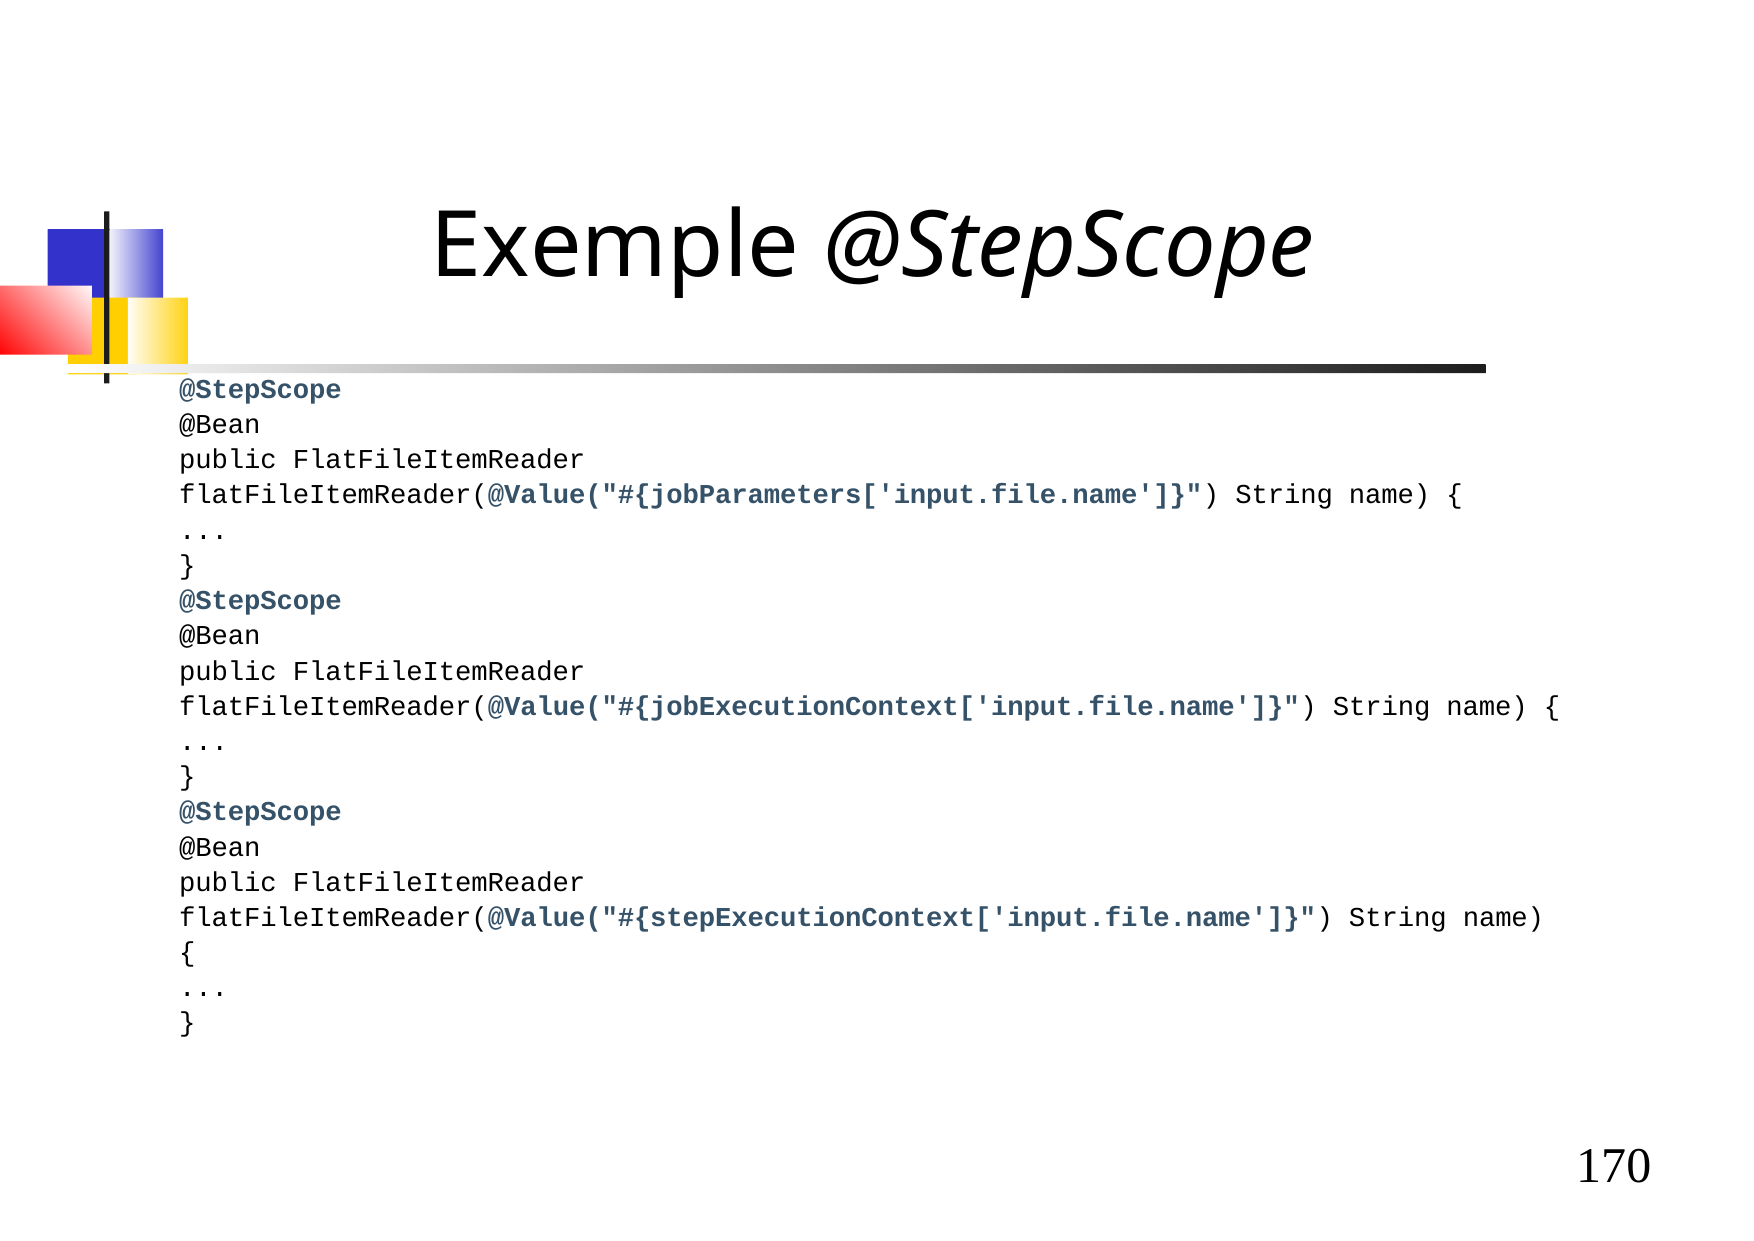

# Exemple @StepScope
@StepScope
@Bean
public FlatFileItemReader
flatFileItemReader(@Value("#{jobParameters['input.file.name']}") String name) {
...
}
@StepScope
@Bean
public FlatFileItemReader
flatFileItemReader(@Value("#{jobExecutionContext['input.file.name']}") String name) {
...
}
@StepScope
@Bean
public FlatFileItemReader
flatFileItemReader(@Value("#{stepExecutionContext['input.file.name']}") String name)
{
...
}